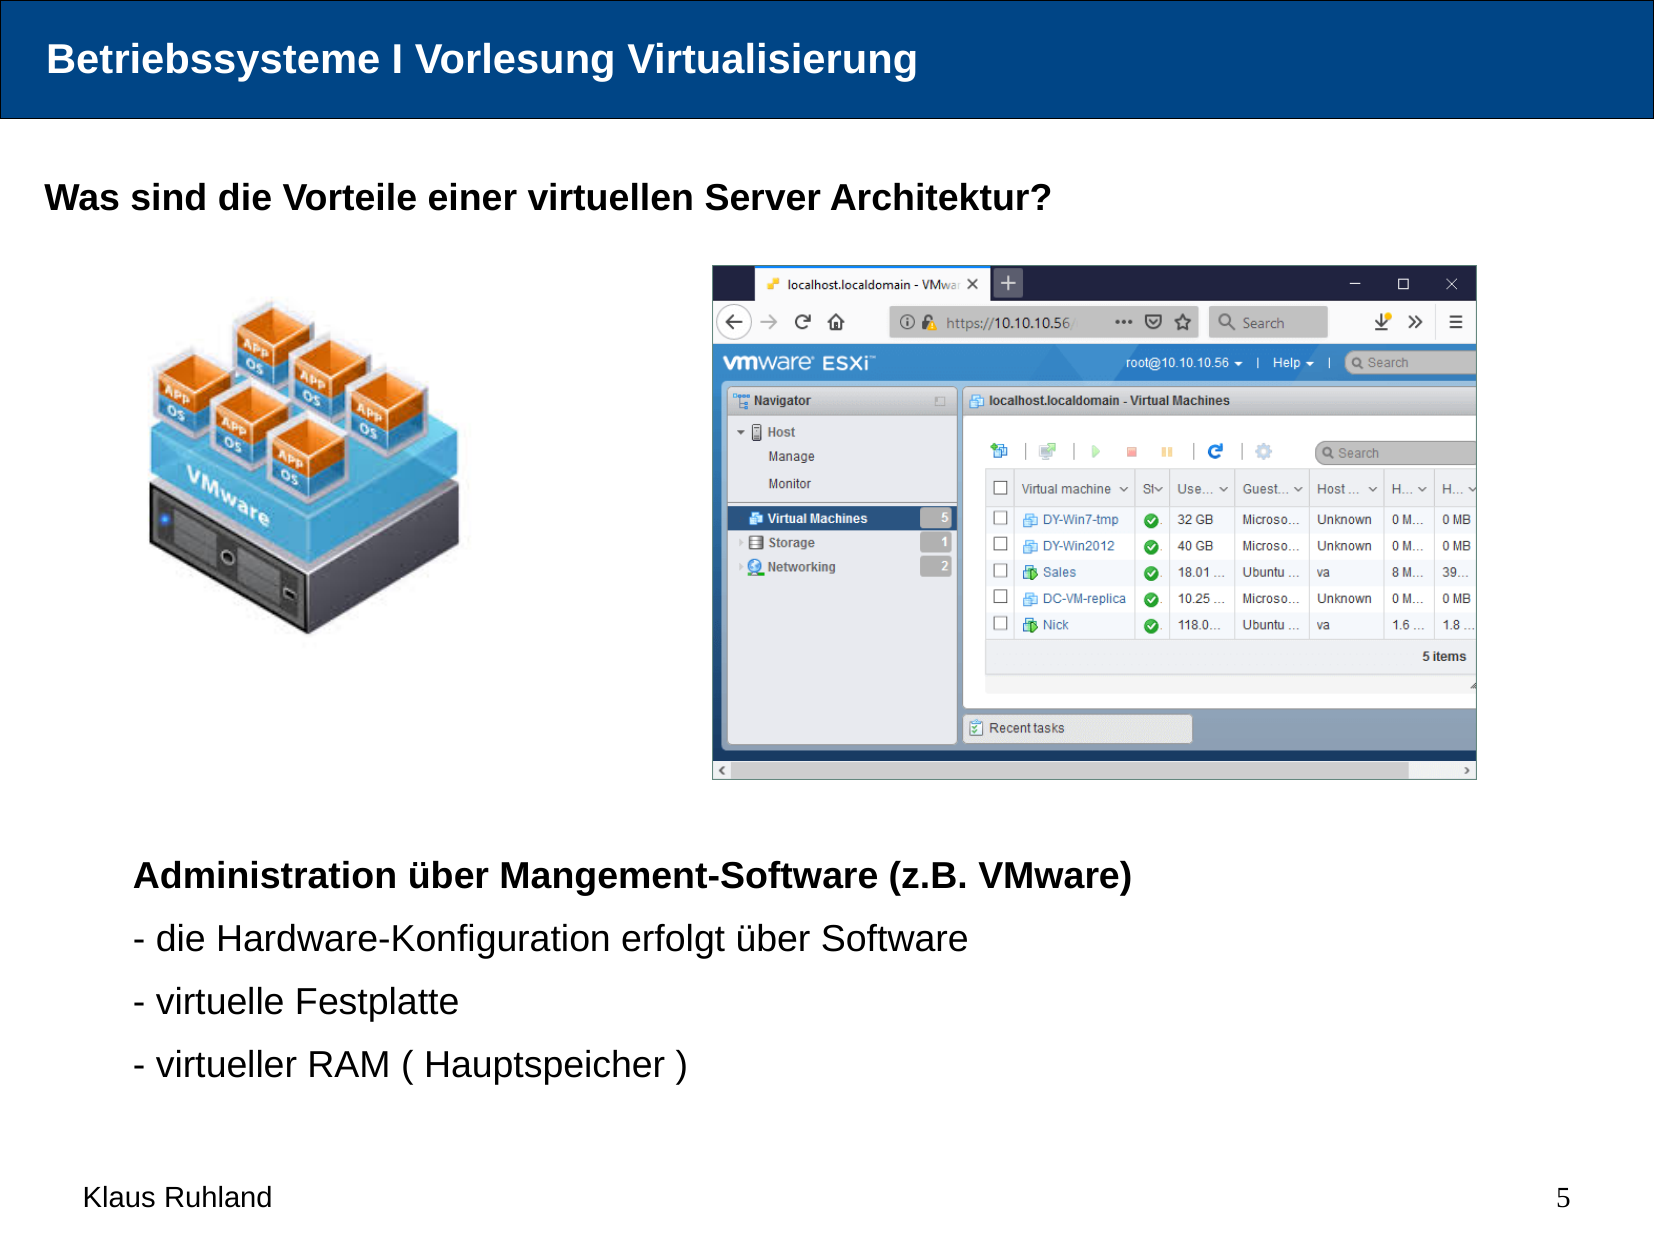

Was sind die Vorteile einer virtuellen Server Architektur?
Administration über Mangement-Software (z.B. VMware)
- die Hardware-Konfiguration erfolgt über Software
- virtuelle Festplatte
- virtueller RAM ( Hauptspeicher )
5